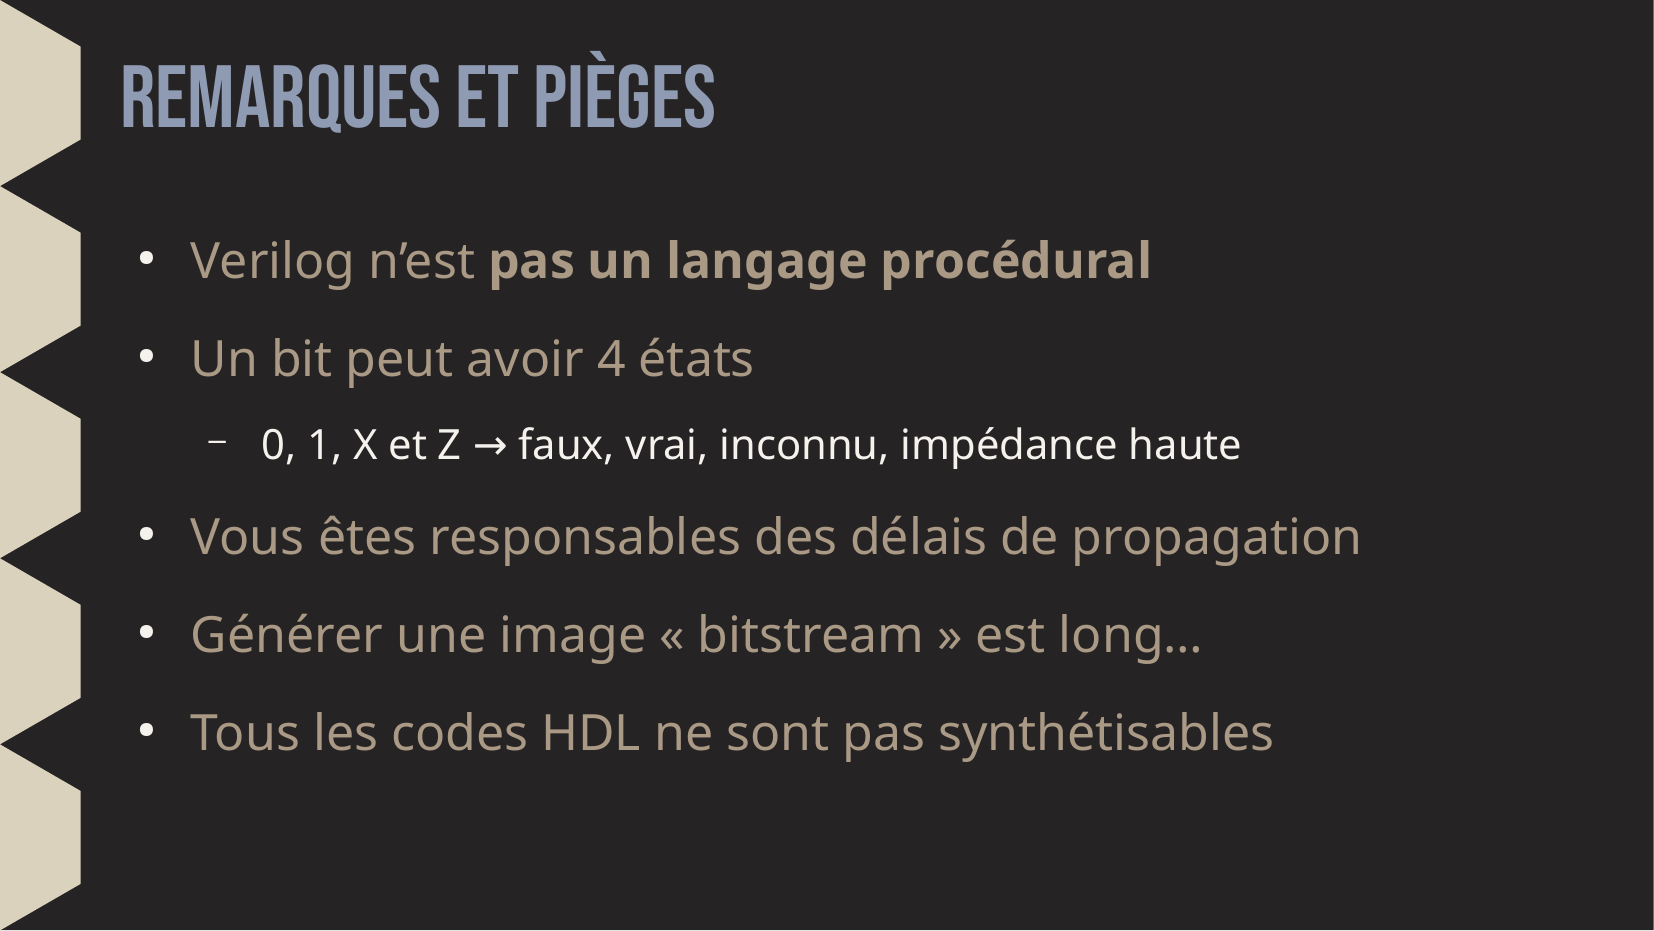

# Remarques et pièges
Verilog n’est pas un langage procédural
Un bit peut avoir 4 états
0, 1, X et Z → faux, vrai, inconnu, impédance haute
Vous êtes responsables des délais de propagation
Générer une image « bitstream » est long…
Tous les codes HDL ne sont pas synthétisables